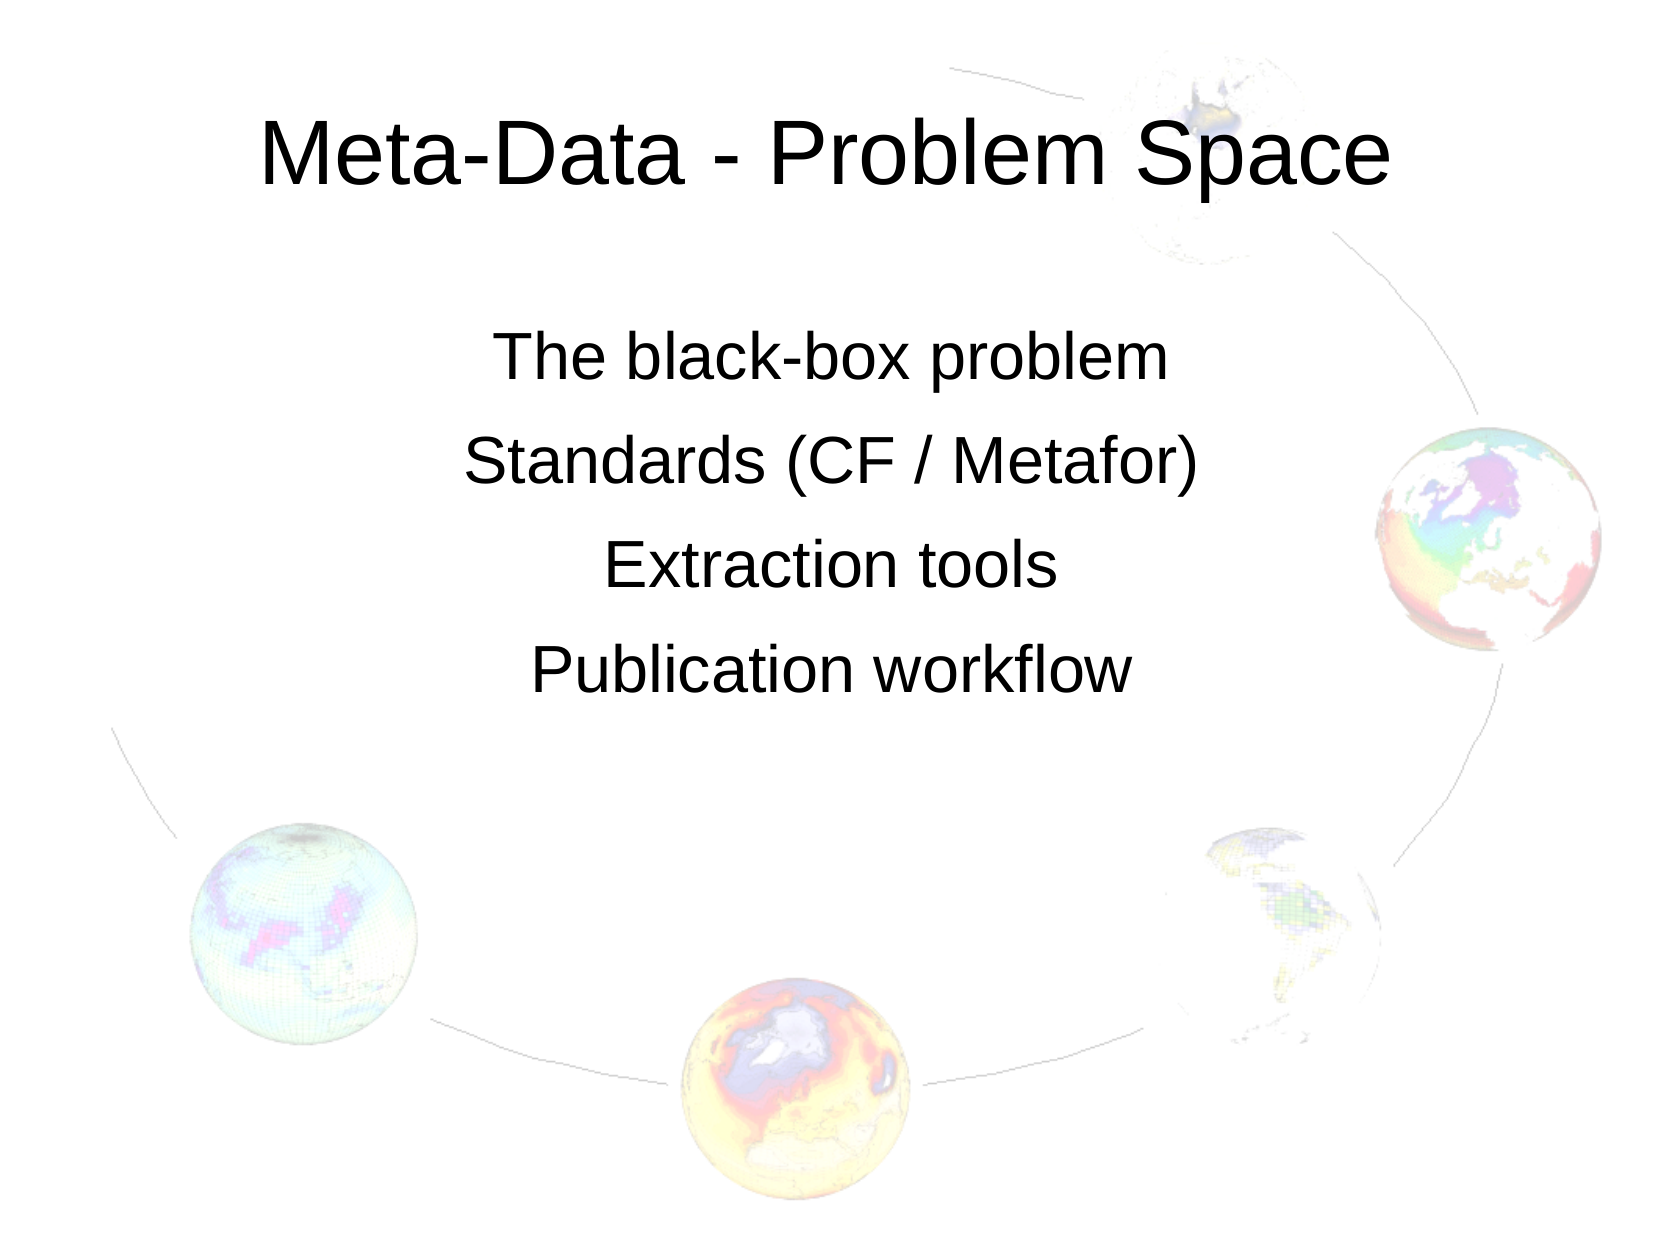

# Meta-Data - Problem Space
 The black-box problem
 Standards (CF / Metafor)
 Extraction tools
 Publication workflow